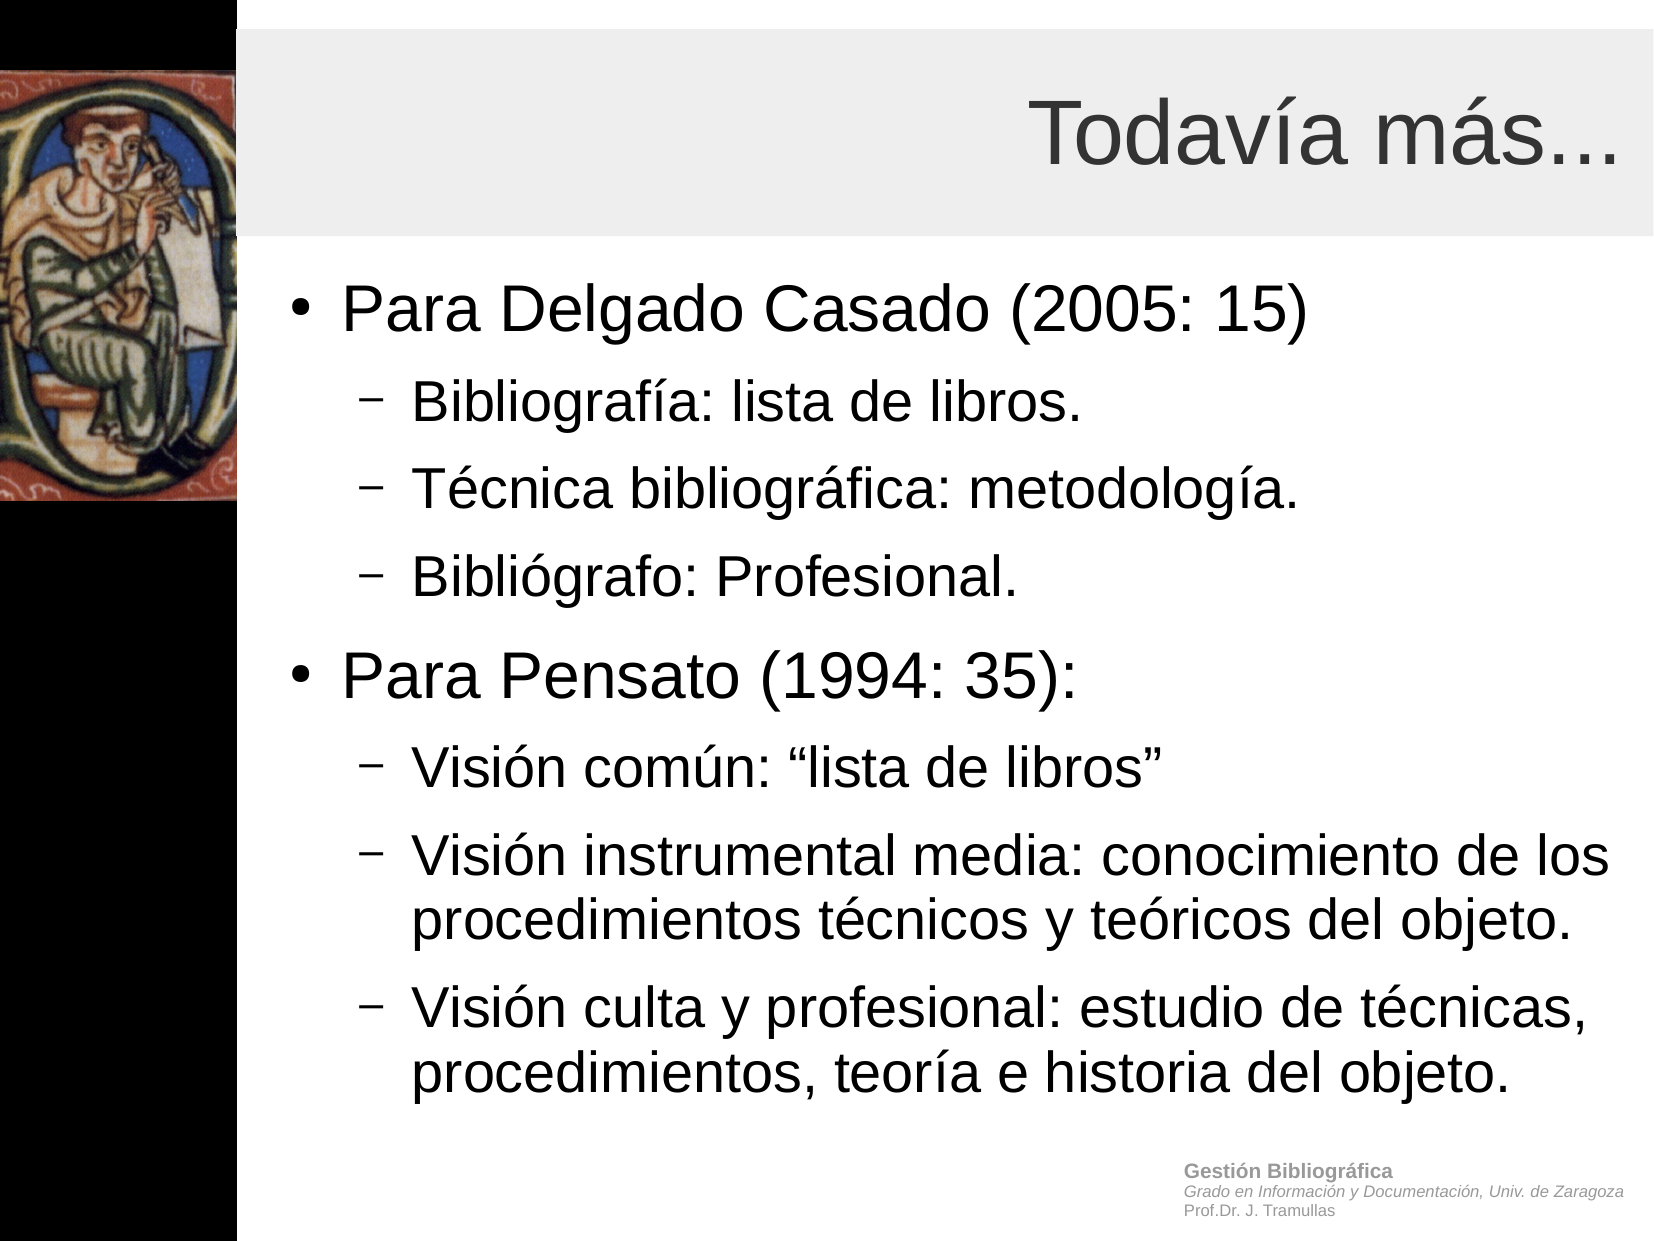

# Todavía más...
Para Delgado Casado (2005: 15)
Bibliografía: lista de libros.
Técnica bibliográfica: metodología.
Bibliógrafo: Profesional.
Para Pensato (1994: 35):
Visión común: “lista de libros”
Visión instrumental media: conocimiento de los procedimientos técnicos y teóricos del objeto.
Visión culta y profesional: estudio de técnicas, procedimientos, teoría e historia del objeto.